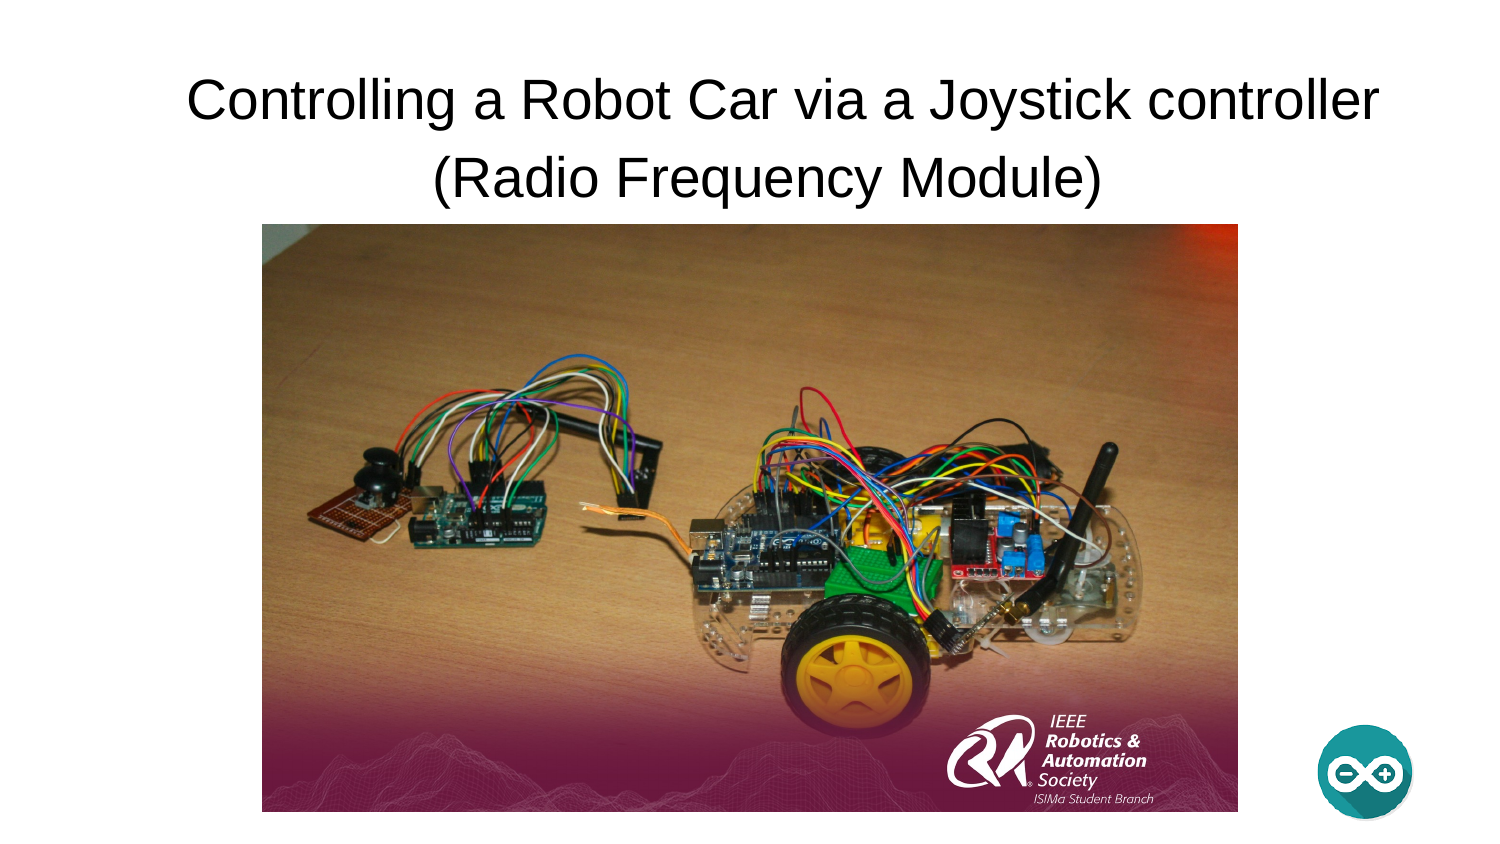

# Controlling a Robot Car via a Joystick controller (Radio Frequency Module)